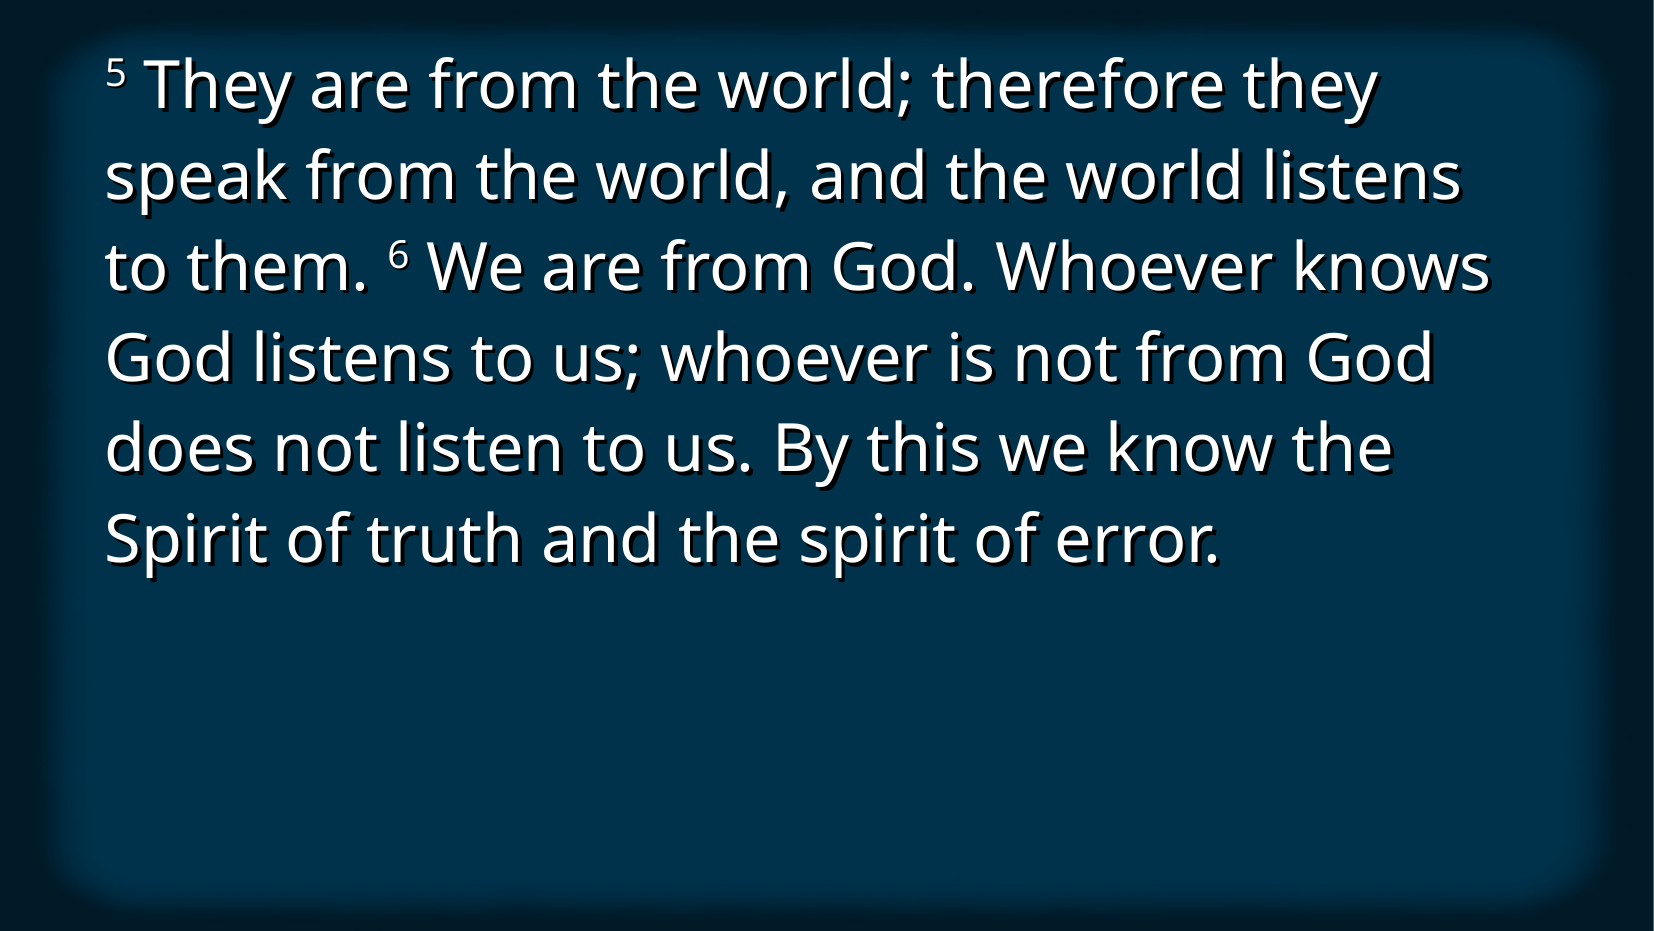

5 They are from the world; therefore they speak from the world, and the world listens to them. 6 We are from God. Whoever knows God listens to us; whoever is not from God does not listen to us. By this we know the Spirit of truth and the spirit of error.